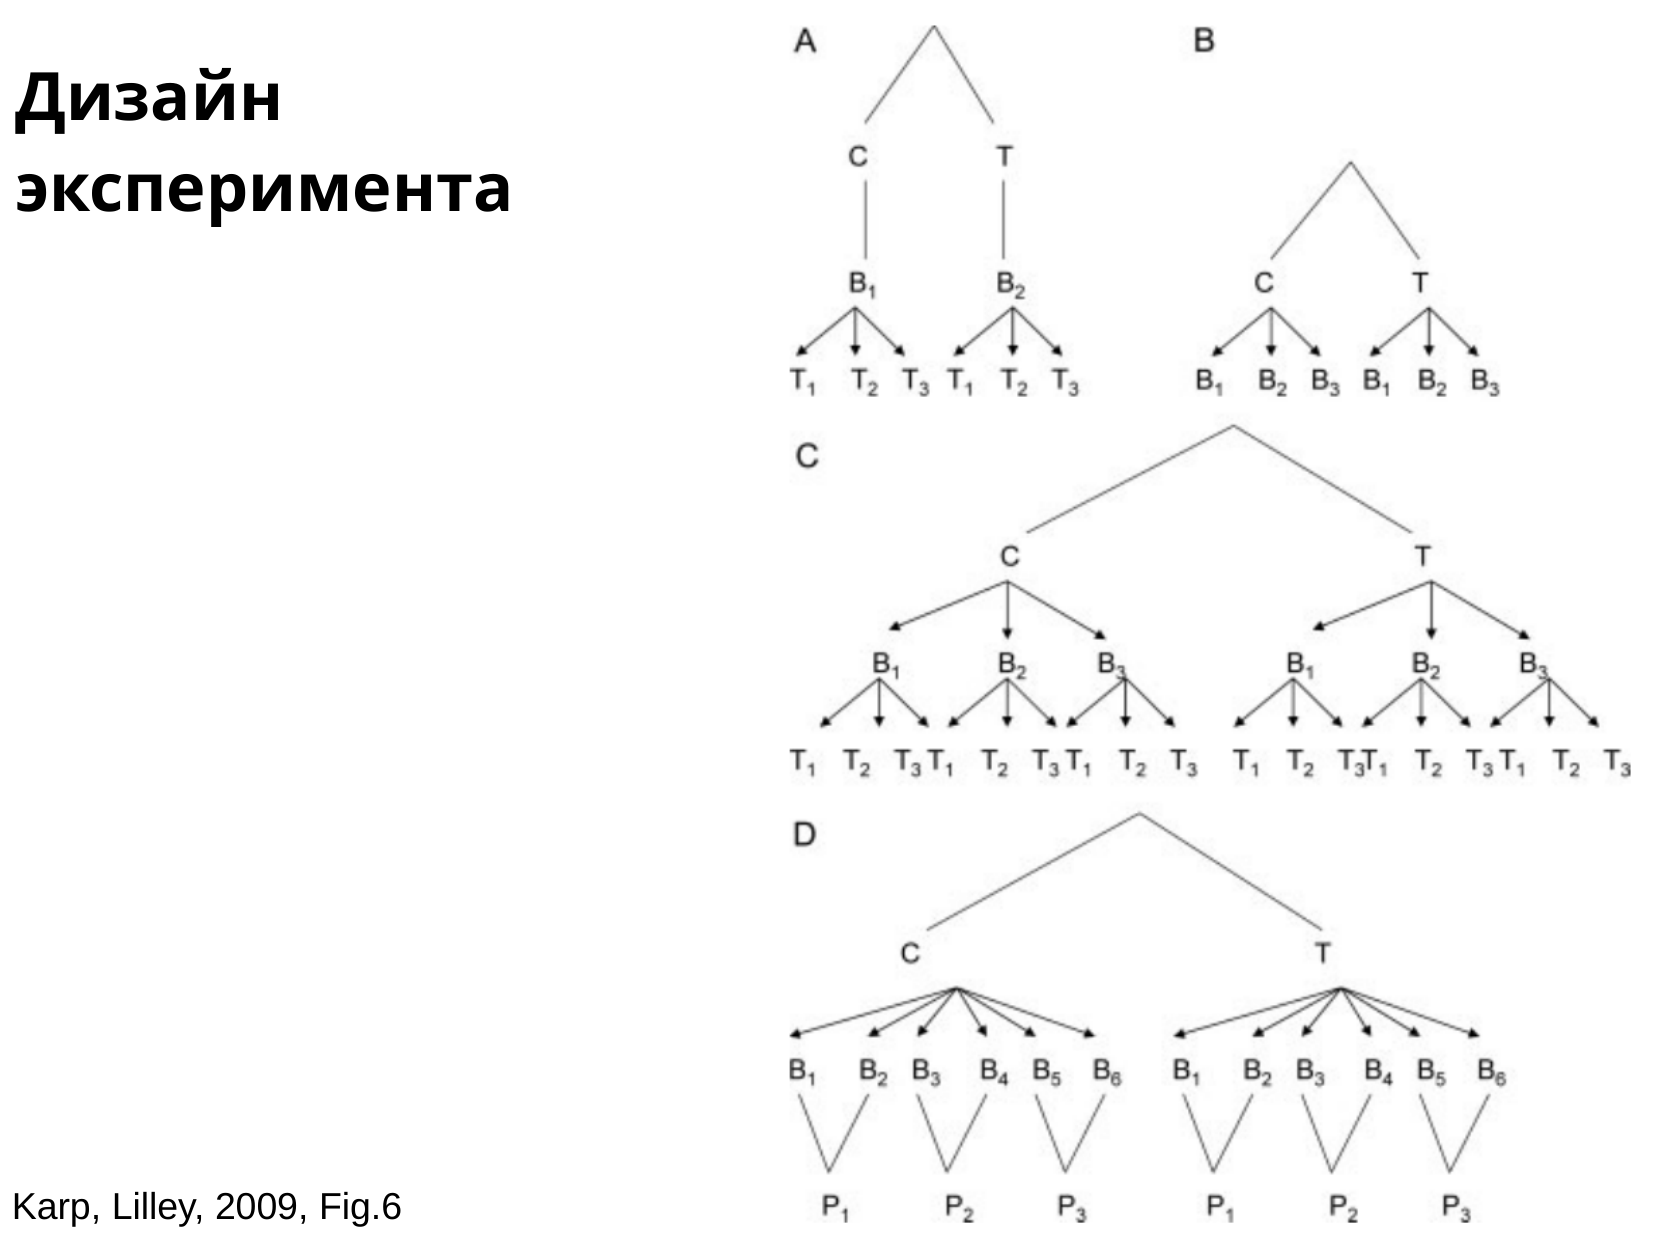

# Дизайн эксперимента
Karp, Lilley, 2009, Fig.6